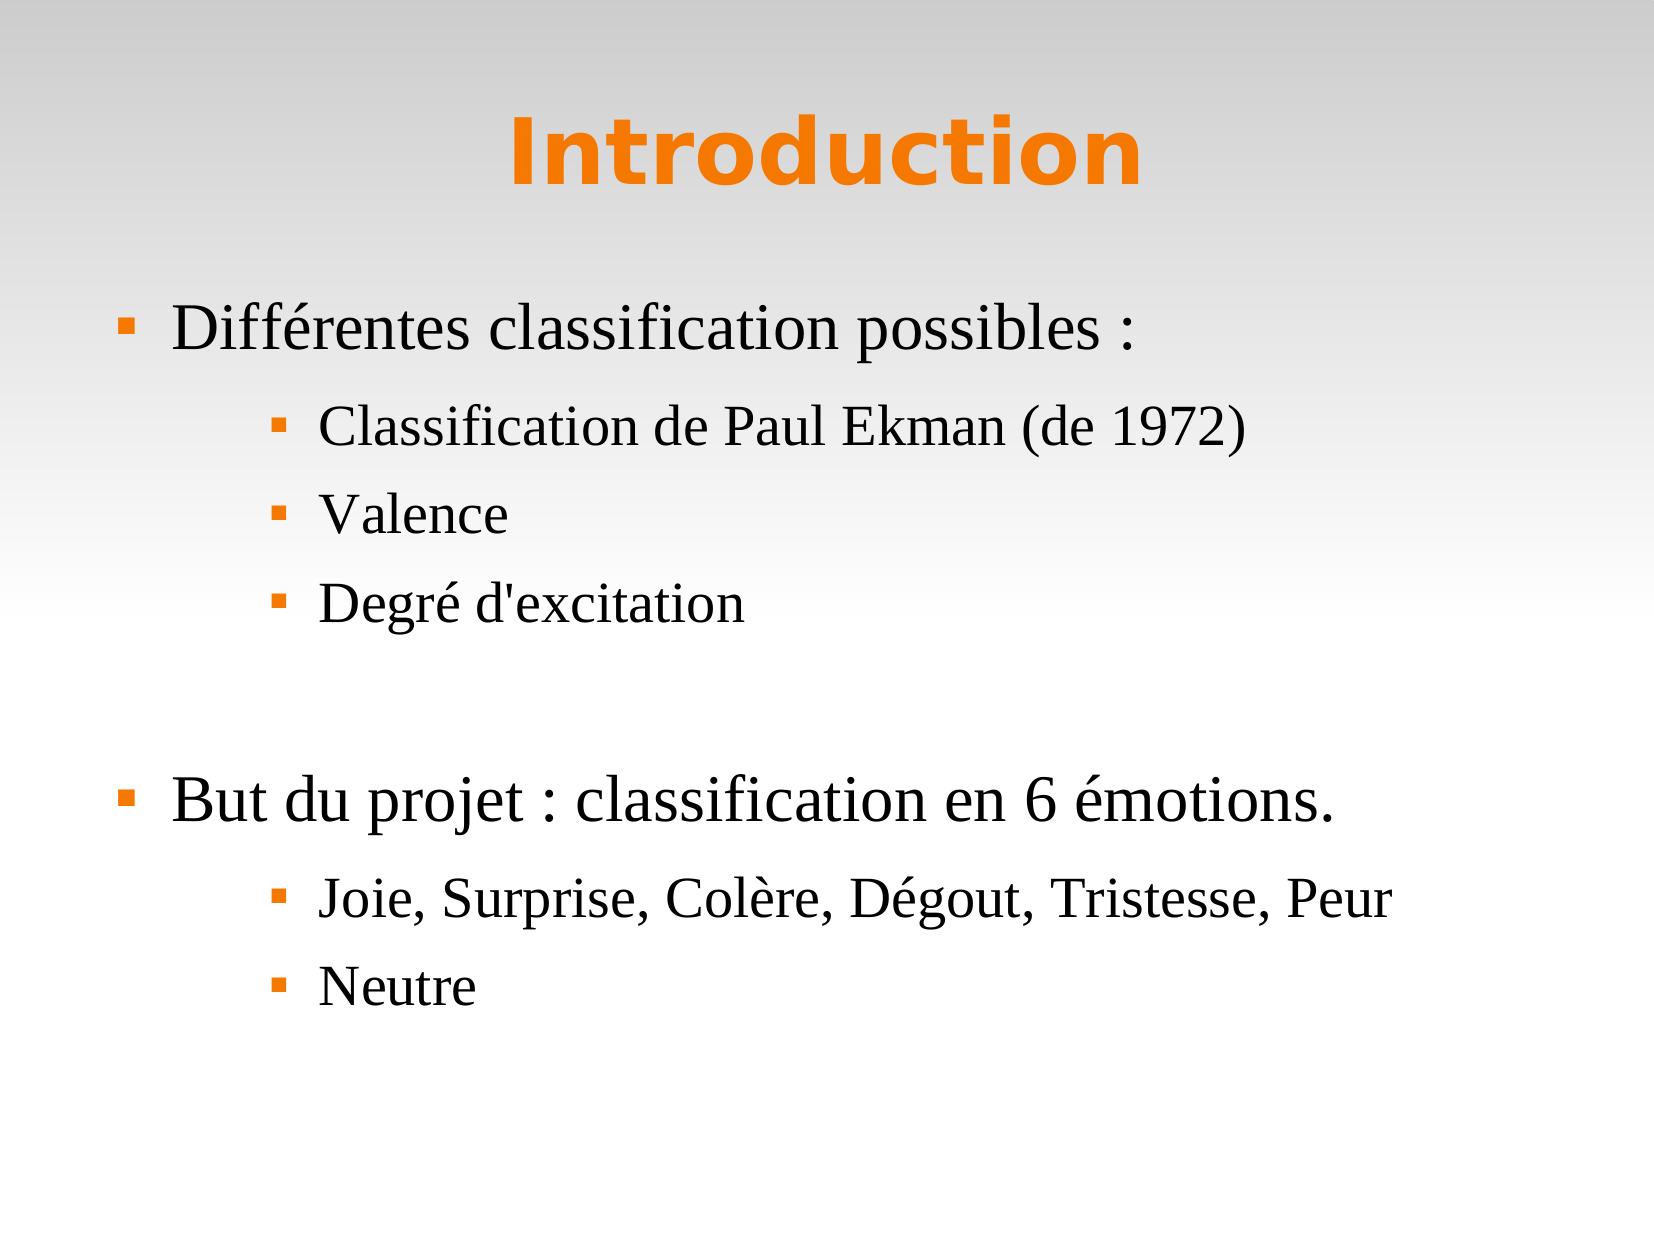

# Introduction
Différentes classification possibles :
Classification de Paul Ekman (de 1972)
Valence
Degré d'excitation
But du projet : classification en 6 émotions.
Joie, Surprise, Colère, Dégout, Tristesse, Peur
Neutre